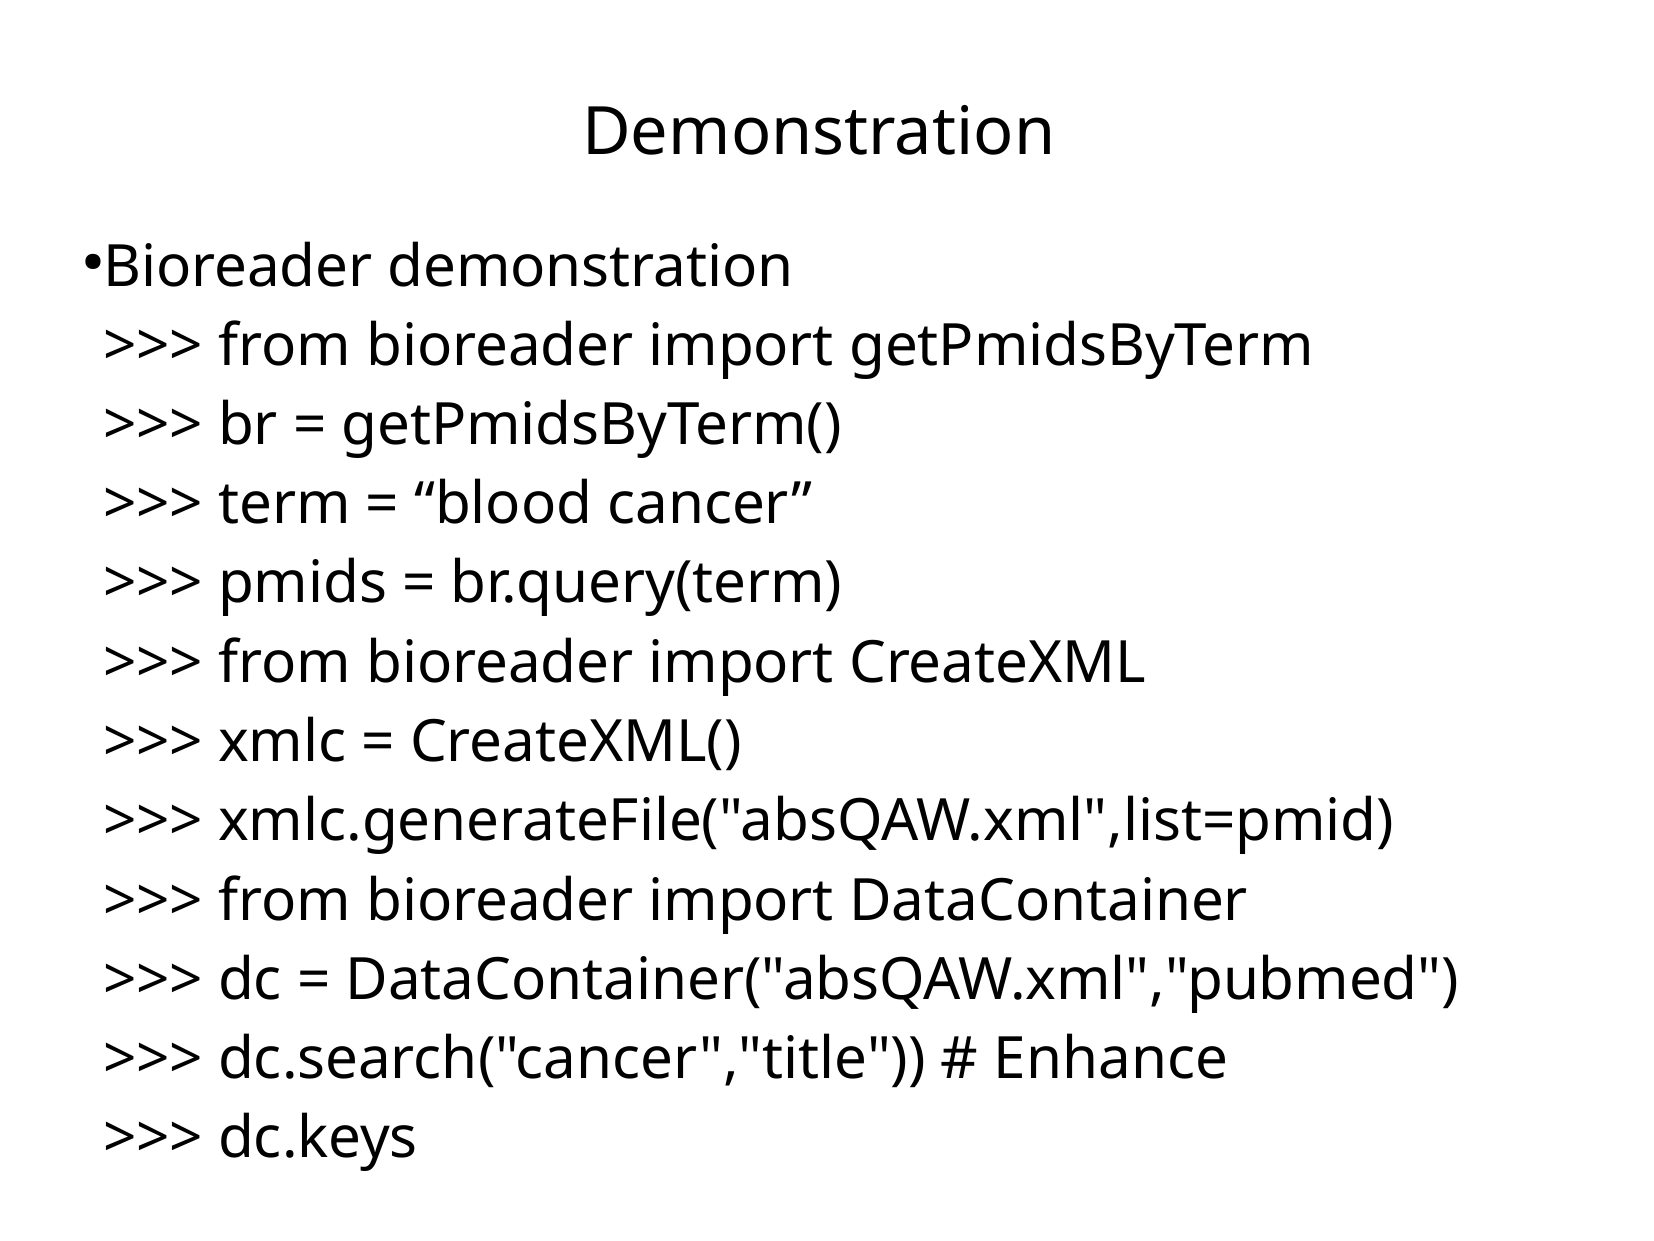

# Demonstration
Bioreader demonstration
>>> from bioreader import getPmidsByTerm
>>> br = getPmidsByTerm()
>>> term = “blood cancer”
>>> pmids = br.query(term)
>>> from bioreader import CreateXML
>>> xmlc = CreateXML()
>>> xmlc.generateFile("absQAW.xml",list=pmid)
>>> from bioreader import DataContainer
>>> dc = DataContainer("absQAW.xml","pubmed")
>>> dc.search("cancer","title")) # Enhance
>>> dc.keys